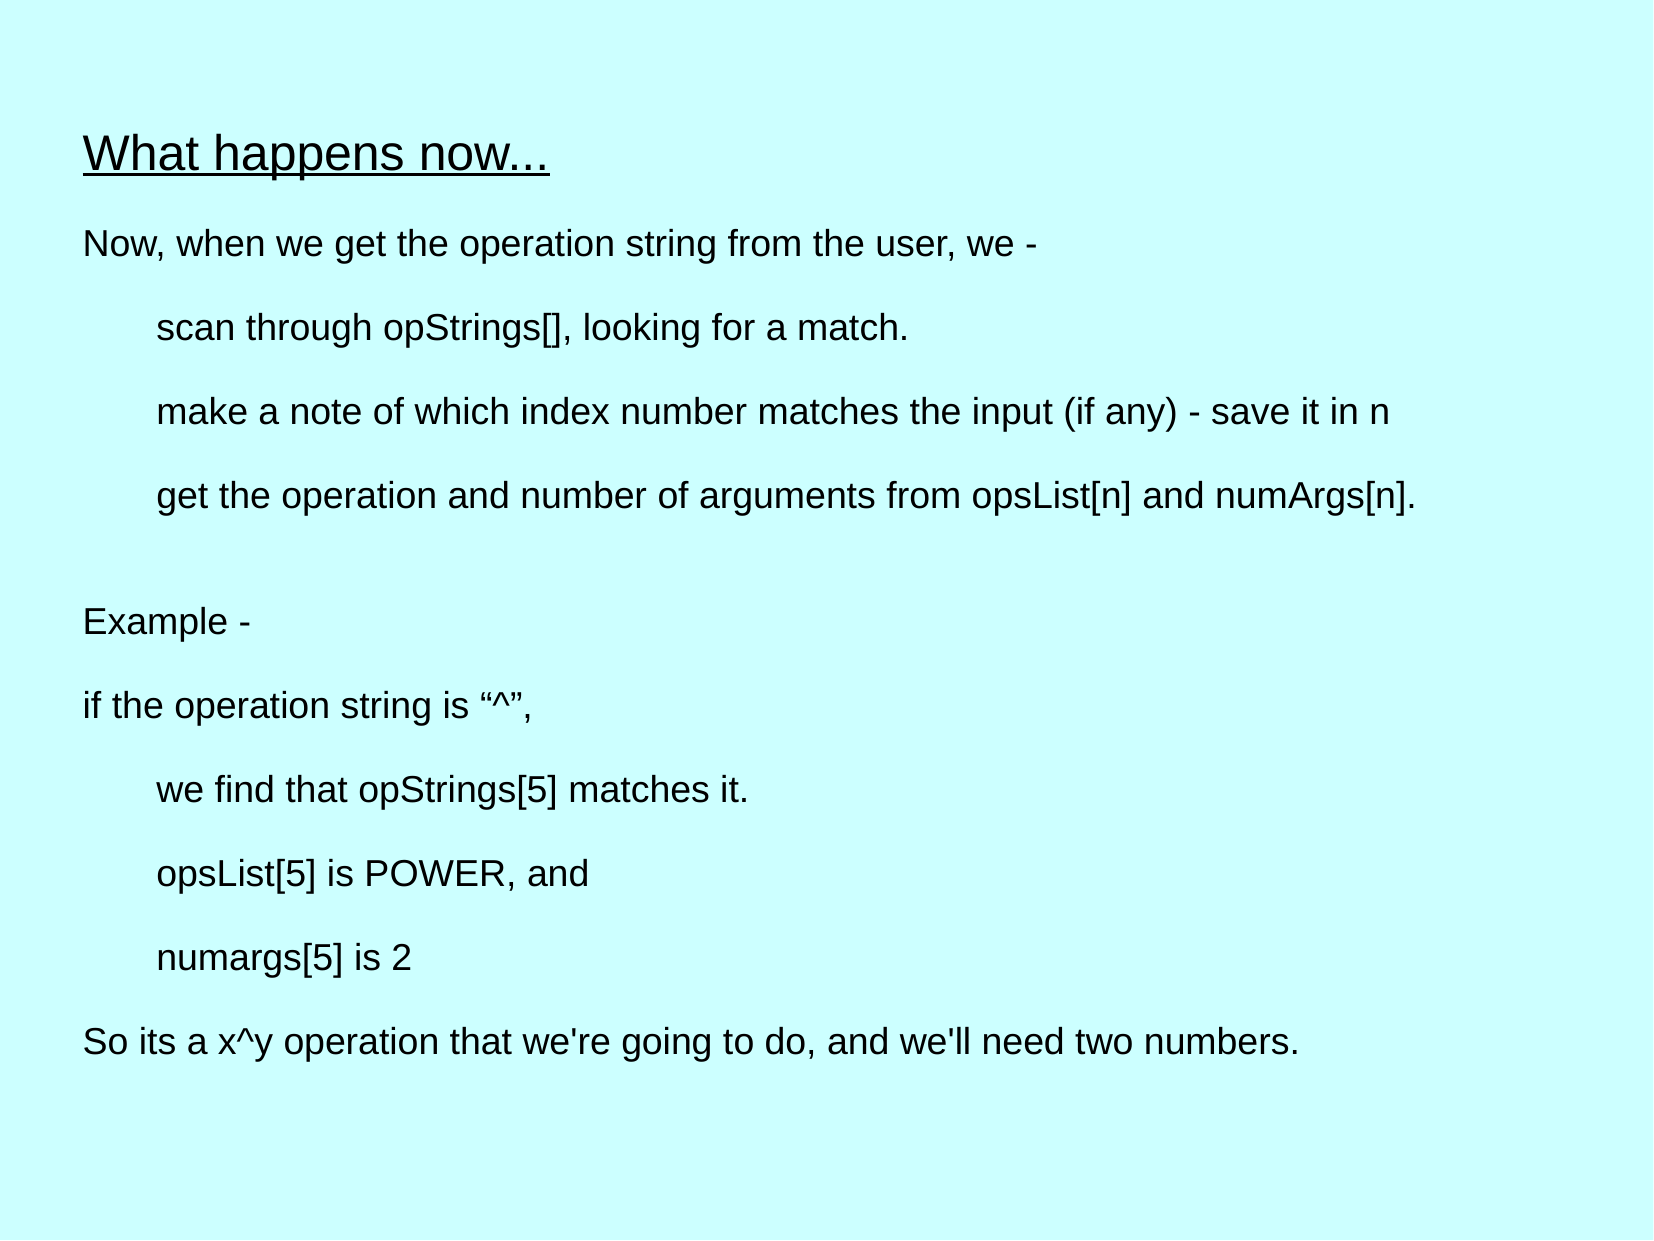

# What happens now...
Now, when we get the operation string from the user, we -
	scan through opStrings[], looking for a match.
	make a note of which index number matches the input (if any) - save it in n
	get the operation and number of arguments from opsList[n] and numArgs[n].
Example -
if the operation string is “^”,
	we find that opStrings[5] matches it.
	opsList[5] is POWER, and
	numargs[5] is 2
So its a x^y operation that we're going to do, and we'll need two numbers.